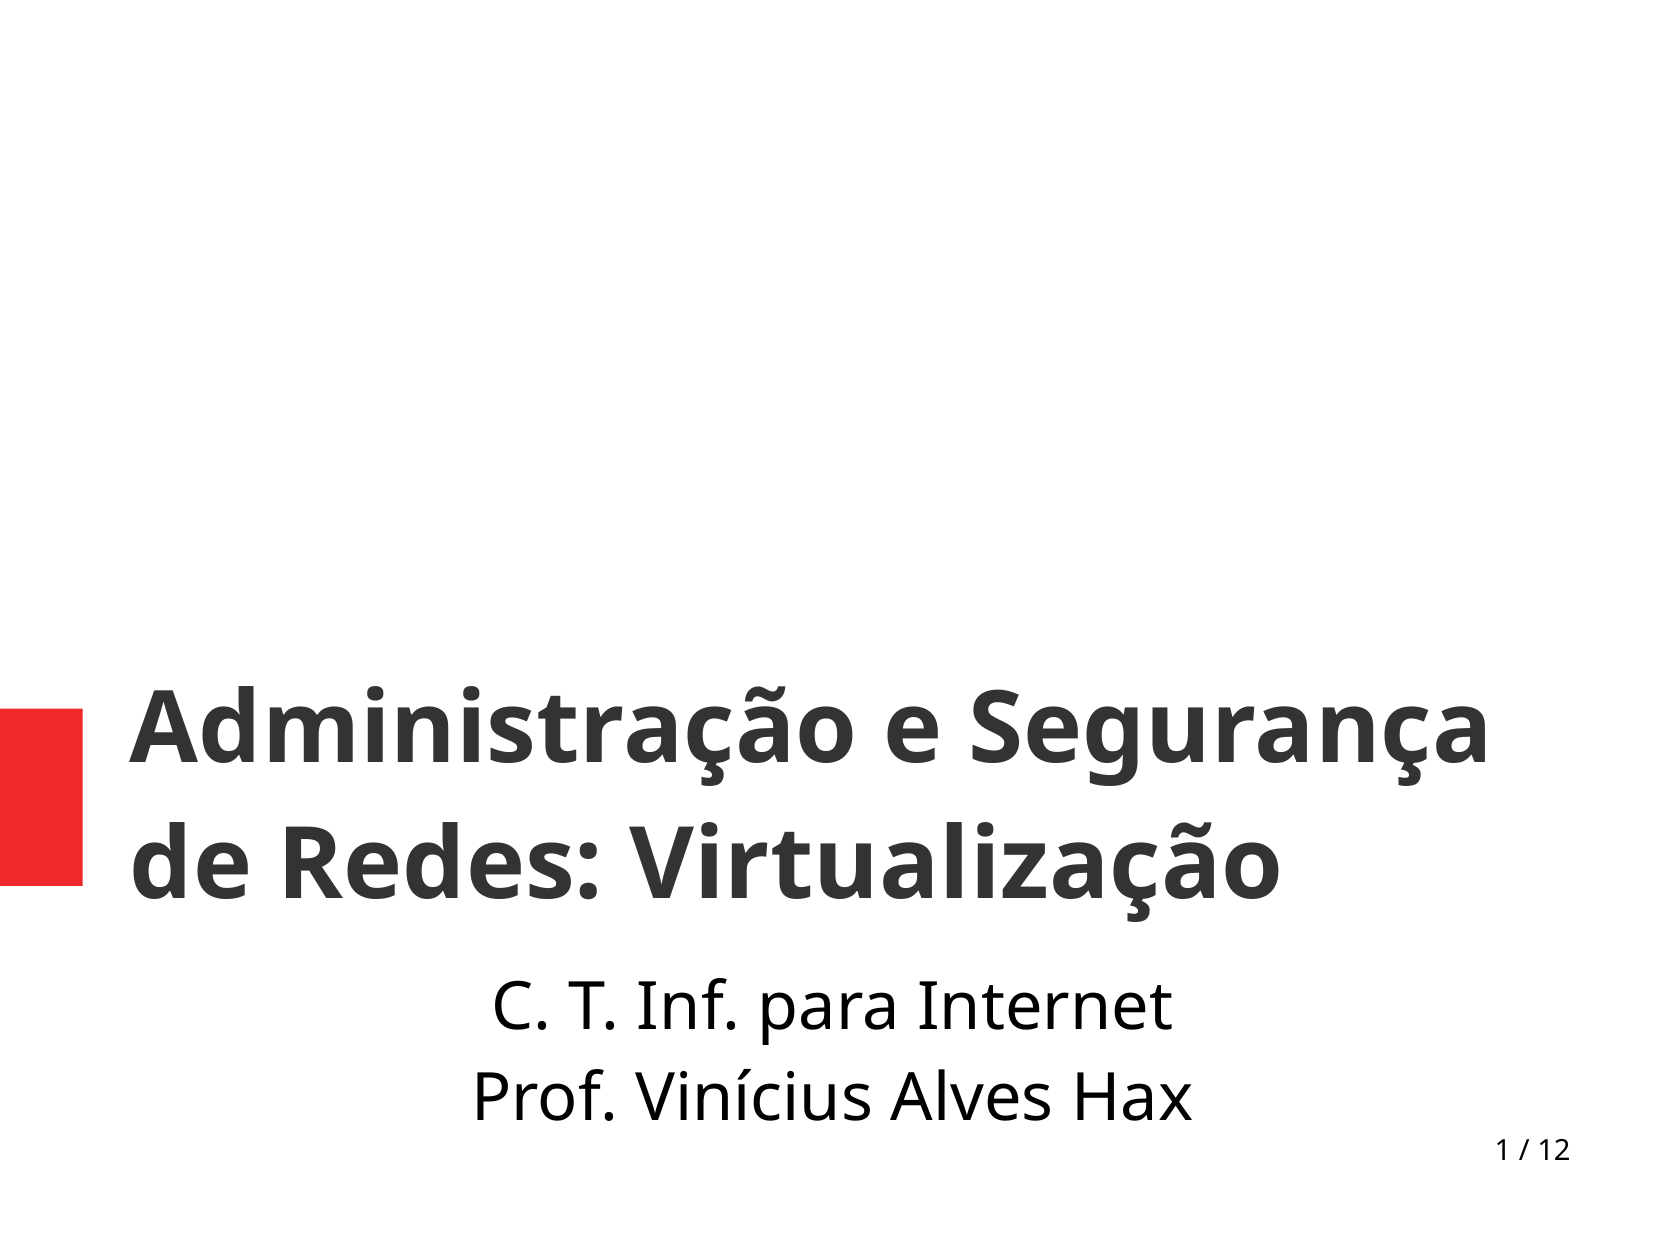

# Administração e Segurança de Redes: Virtualização
C. T. Inf. para Internet
Prof. Vinícius Alves Hax
1